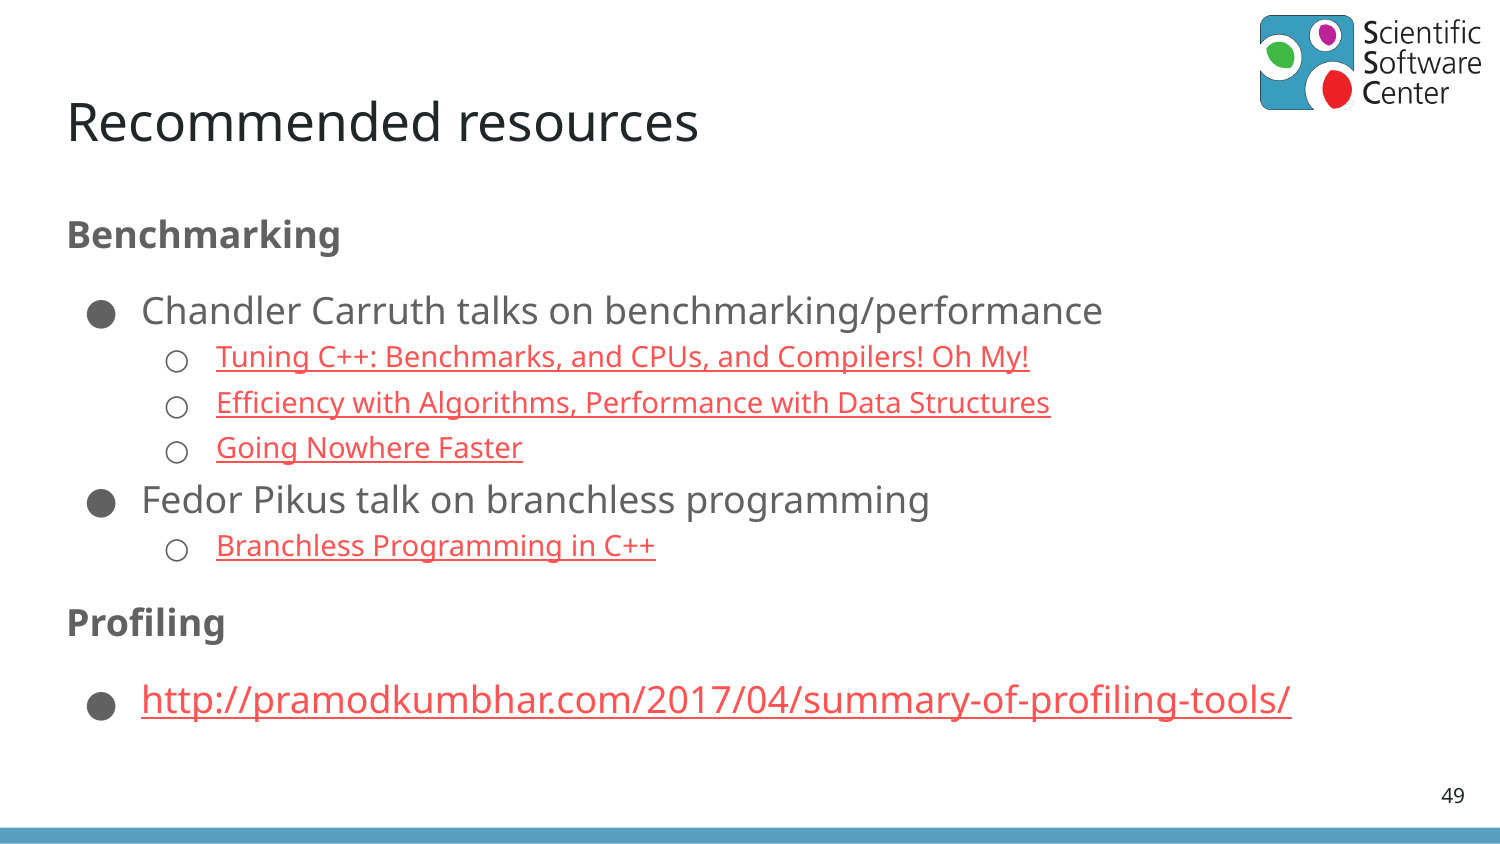

# Recommended resources
Benchmarking
Chandler Carruth talks on benchmarking/performance
Tuning C++: Benchmarks, and CPUs, and Compilers! Oh My!
Efficiency with Algorithms, Performance with Data Structures
Going Nowhere Faster
Fedor Pikus talk on branchless programming
Branchless Programming in C++
Profiling
http://pramodkumbhar.com/2017/04/summary-of-profiling-tools/